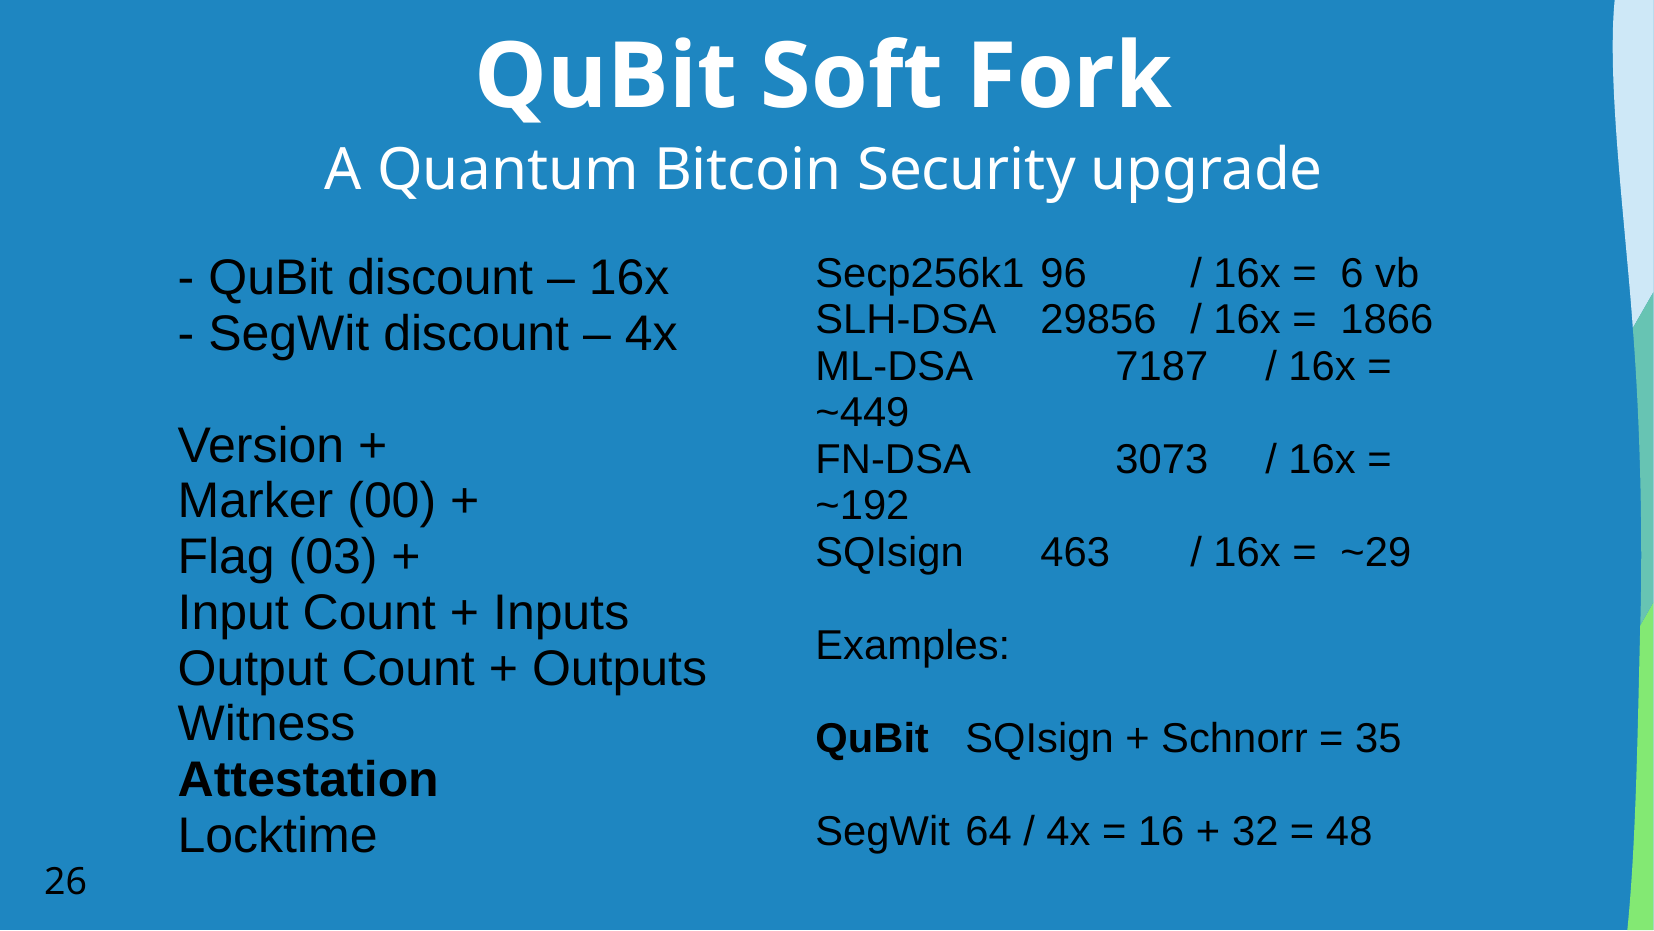

QuBit Soft Fork
A Quantum Bitcoin Security upgrade
- QuBit discount – 16x
- SegWit discount – 4x
Version +
Marker (00) +
Flag (03) +
Input Count + Inputs
Output Count + Outputs
Witness
Attestation
Locktime
Secp256k1	96		/ 16x =	6 vb
SLH-DSA 	29856	/ 16x =	1866
ML-DSA		7187	/ 16x =	~449
FN-DSA		3073	/ 16x =	~192
SQIsign		463		/ 16x =	~29
Examples:
QuBit	SQIsign + Schnorr = 35
SegWit	64 / 4x = 16 + 32 = 48